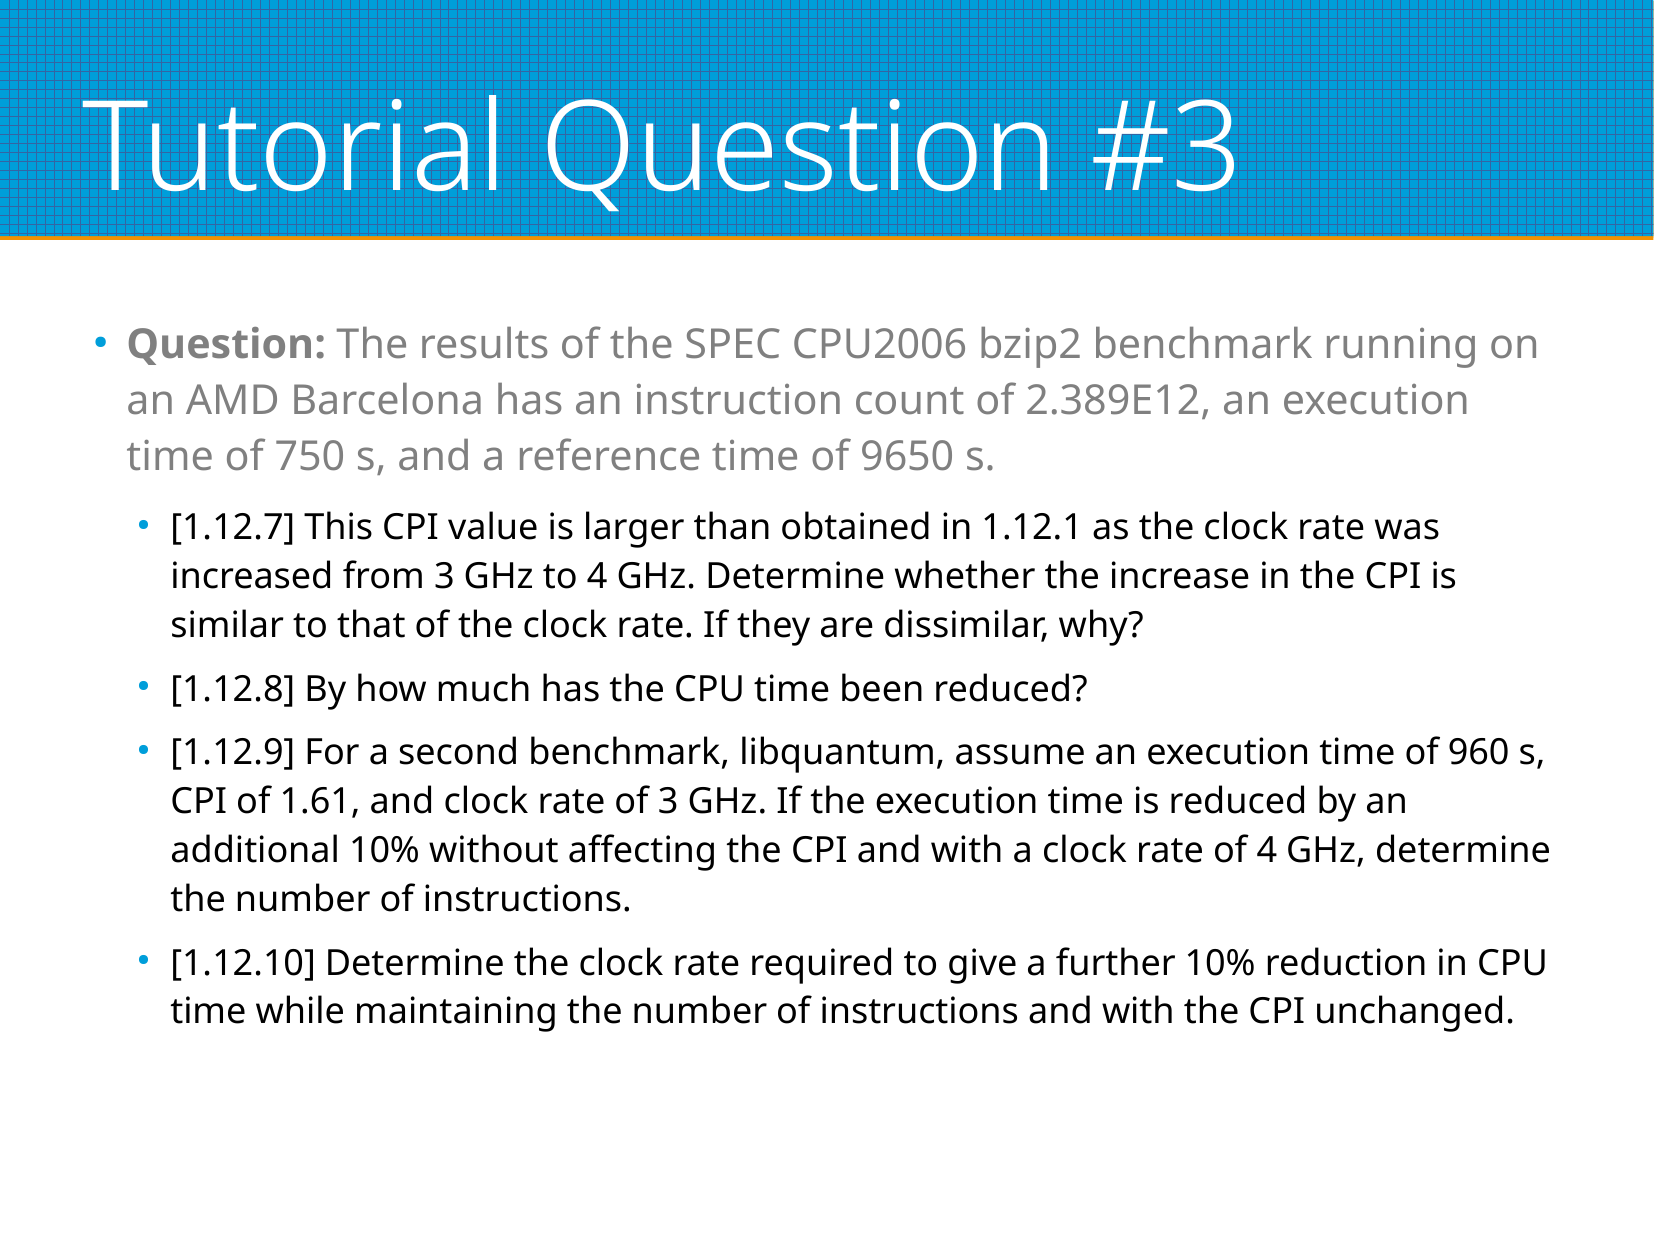

# Tutorial Question #3
Question: The results of the SPEC CPU2006 bzip2 benchmark running on an AMD Barcelona has an instruction count of 2.389E12, an execution time of 750 s, and a reference time of 9650 s.
[1.12.7] This CPI value is larger than obtained in 1.12.1 as the clock rate was increased from 3 GHz to 4 GHz. Determine whether the increase in the CPI is similar to that of the clock rate. If they are dissimilar, why?
[1.12.8] By how much has the CPU time been reduced?
[1.12.9] For a second benchmark, libquantum, assume an execution time of 960 s, CPI of 1.61, and clock rate of 3 GHz. If the execution time is reduced by an additional 10% without affecting the CPI and with a clock rate of 4 GHz, determine the number of instructions.
[1.12.10] Determine the clock rate required to give a further 10% reduction in CPU time while maintaining the number of instructions and with the CPI unchanged.